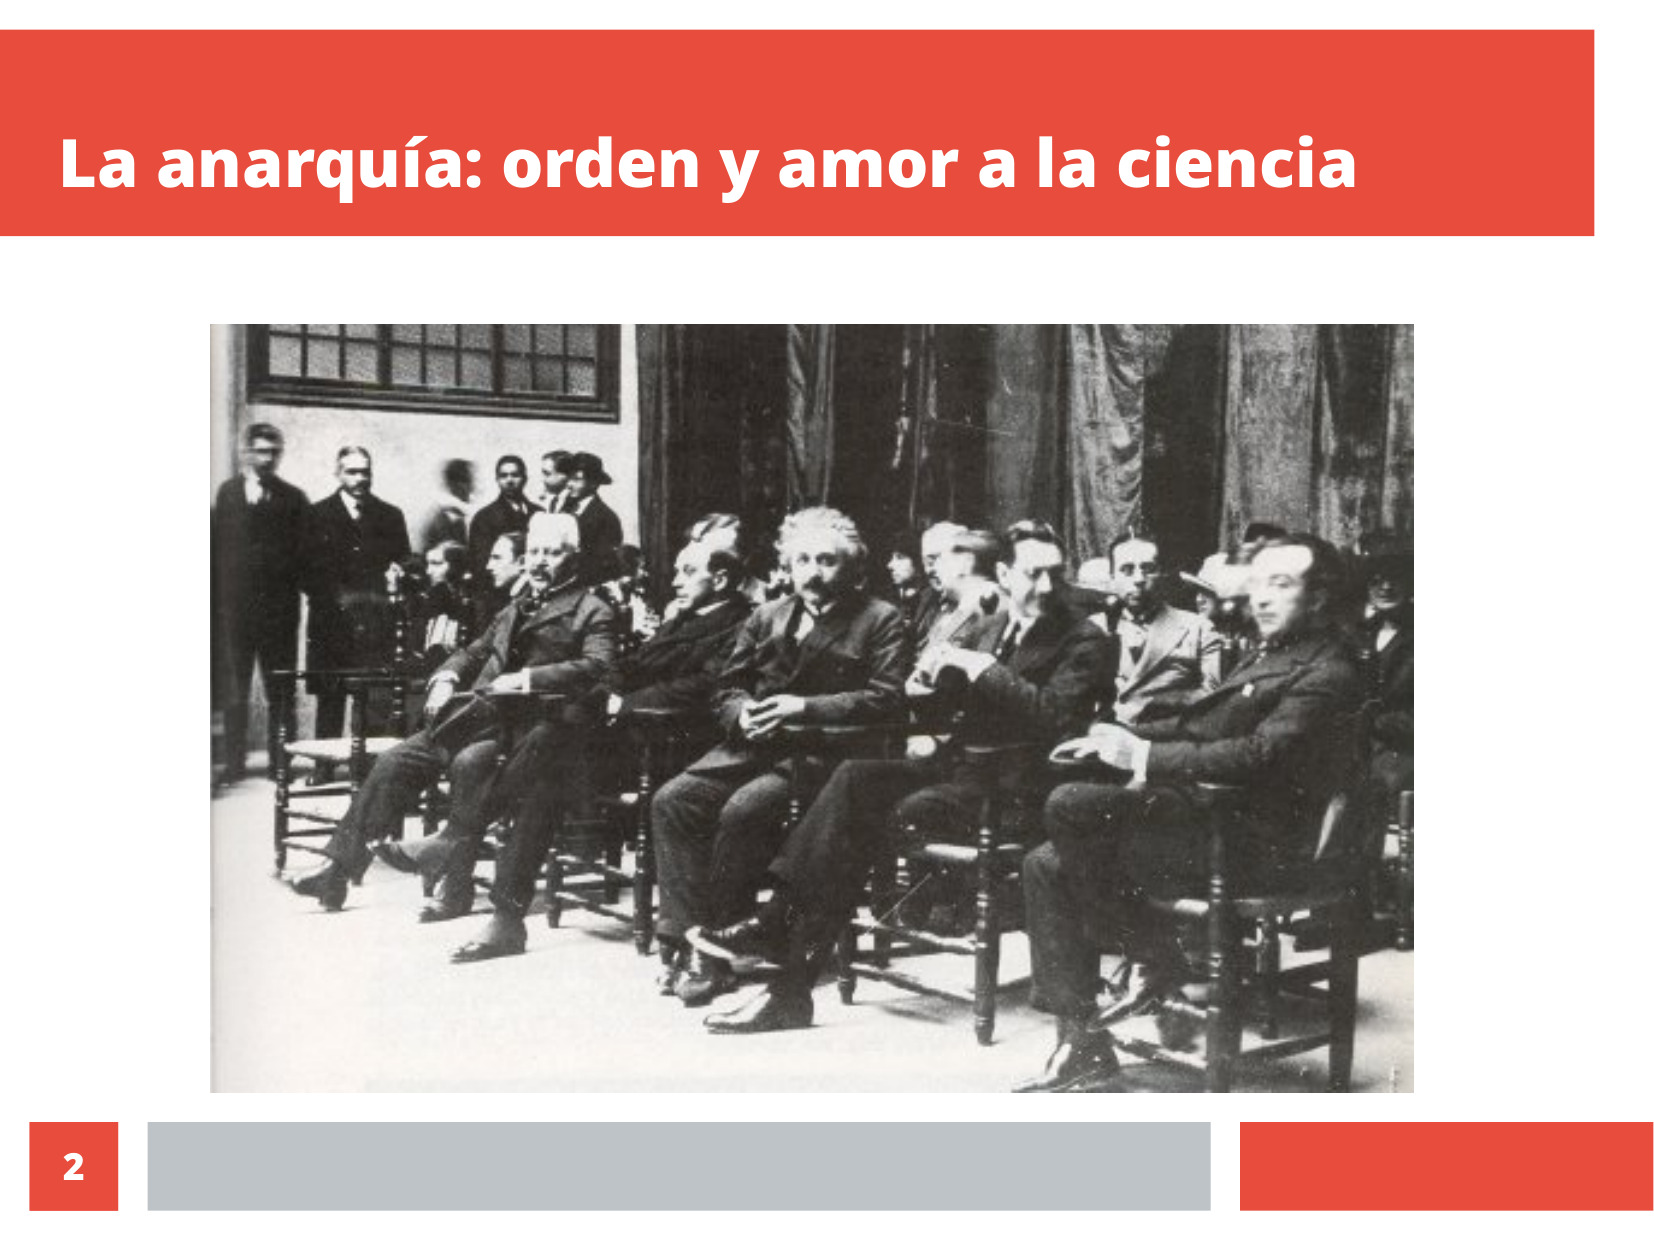

# La anarquía: orden y amor a la ciencia
2